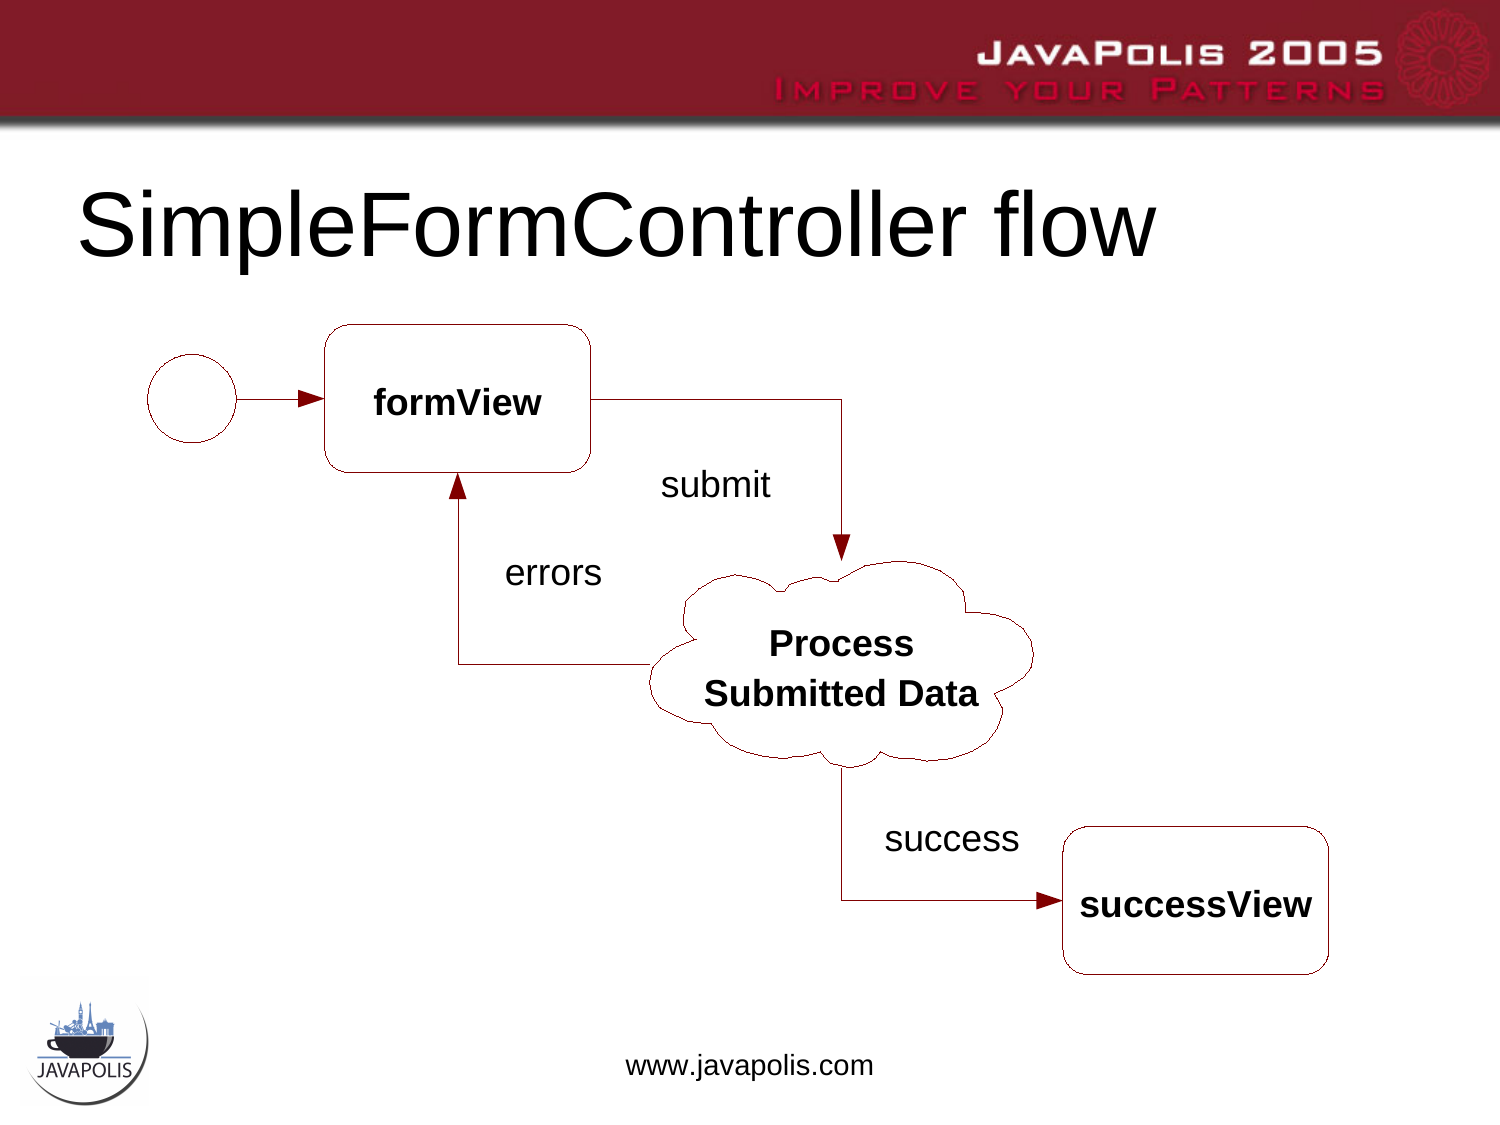

# SimpleFormController flow
formView
Process
Submitted Data
successView